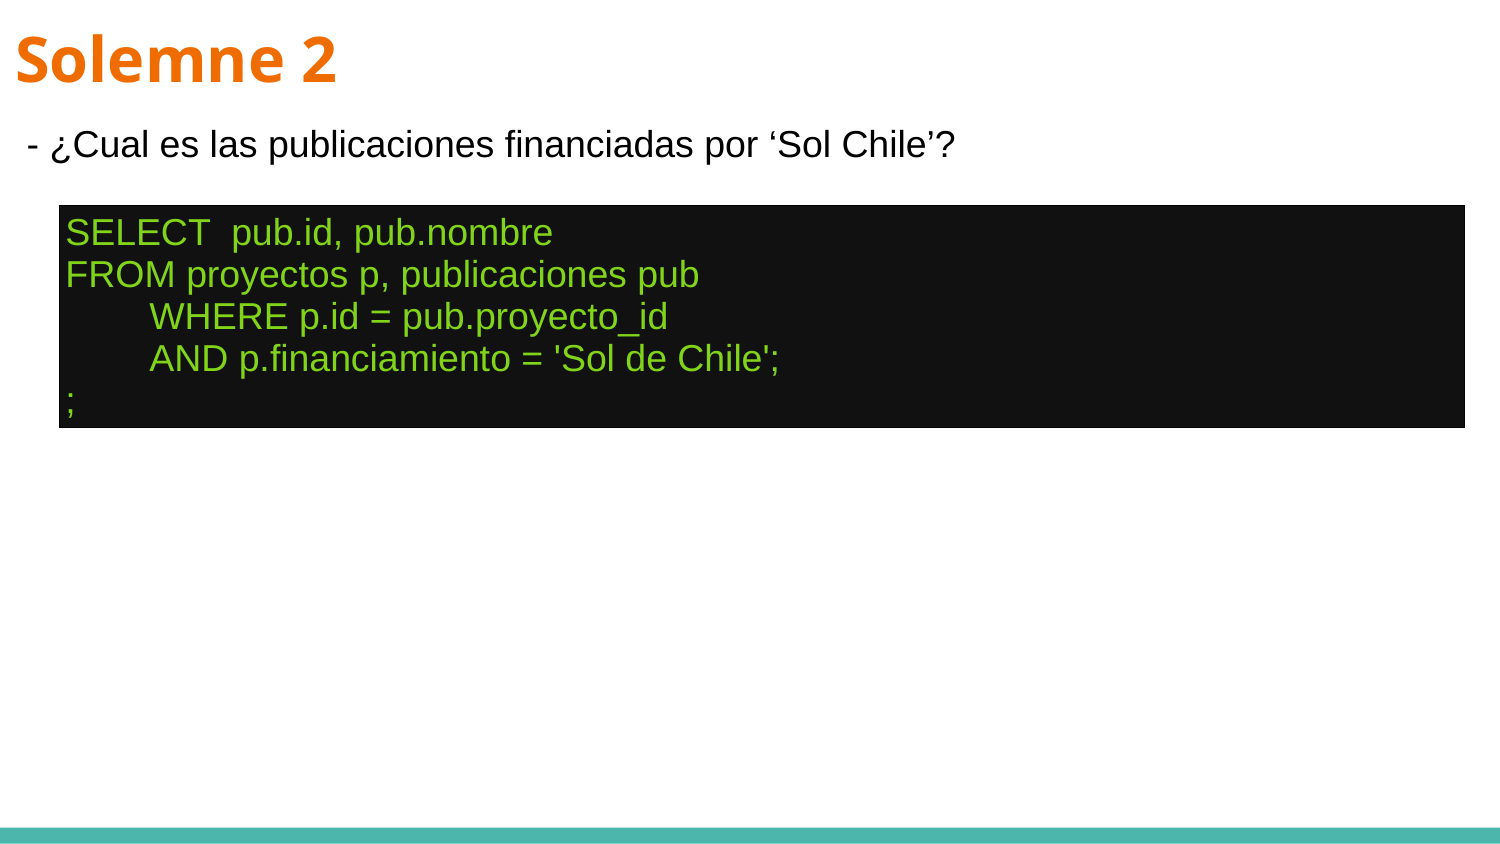

# Solemne 2
- ¿Cual es las publicaciones financiadas por ‘Sol Chile’?
| SELECT pub.id, pub.nombre FROM proyectos p, publicaciones pub WHERE p.id = pub.proyecto\_id AND p.financiamiento = 'Sol de Chile'; ; |
| --- |